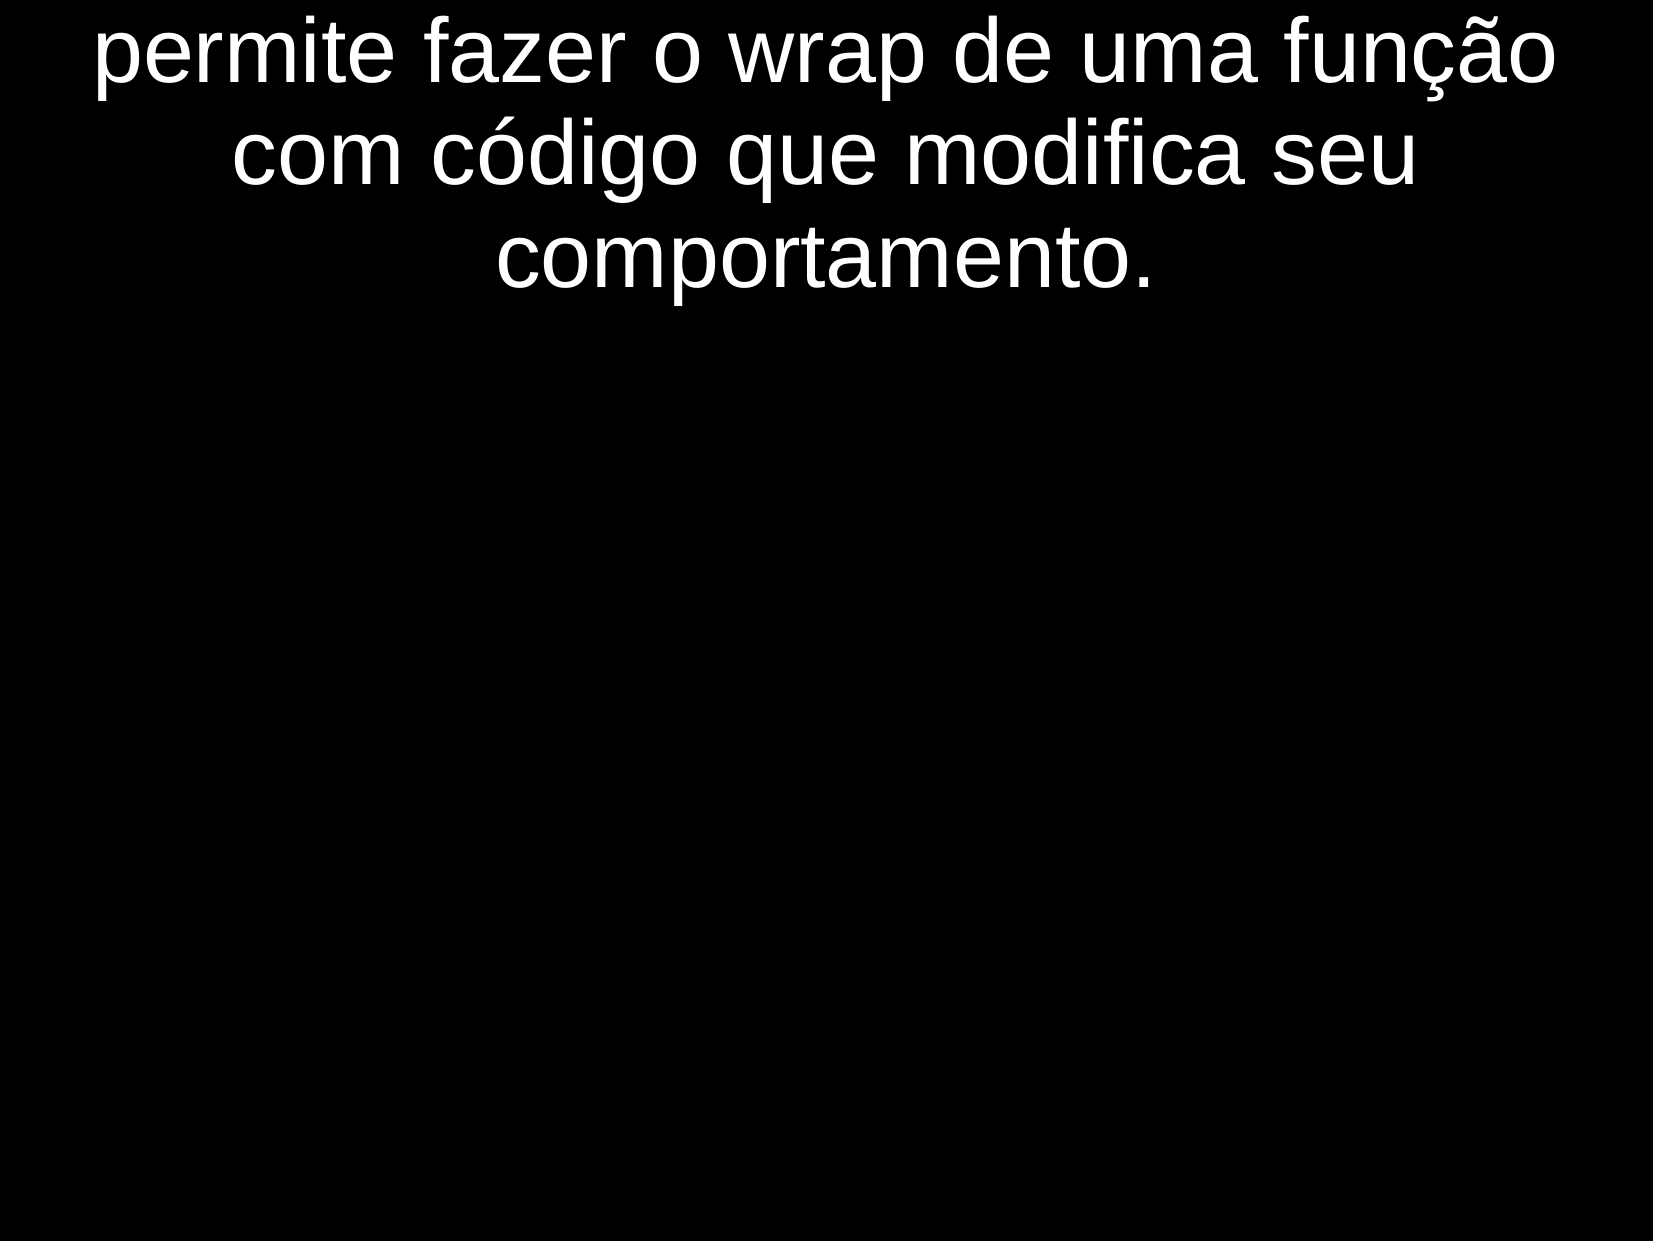

# permite fazer o wrap de uma função com código que modifica seu comportamento.